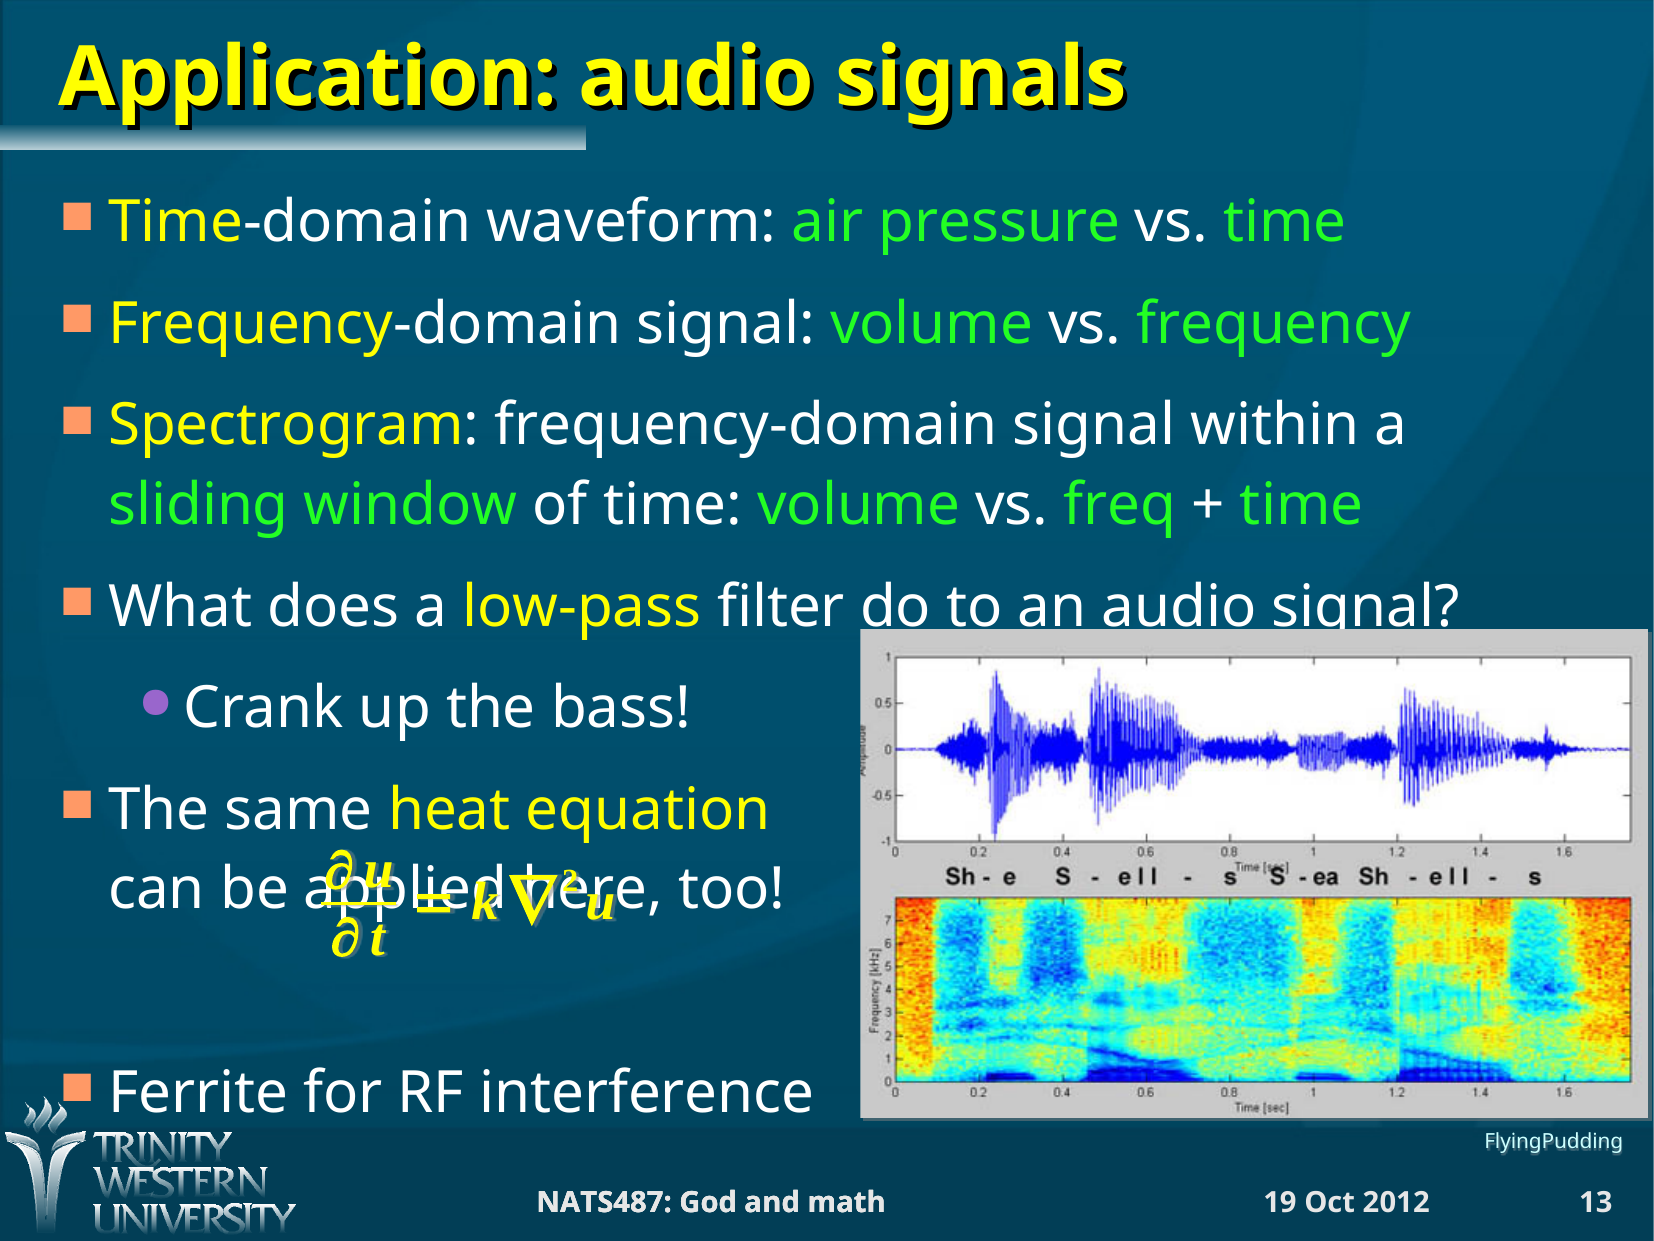

# Application: audio signals
Time-domain waveform: air pressure vs. time
Frequency-domain signal: volume vs. frequency
Spectrogram: frequency-domain signal within a sliding window of time: volume vs. freq + time
What does a low-pass filter do to an audio signal?
Crank up the bass!
The same heat equation
can be applied here, too!
Ferrite for RF interference
FlyingPudding
NATS487: God and math
19 Oct 2012
13